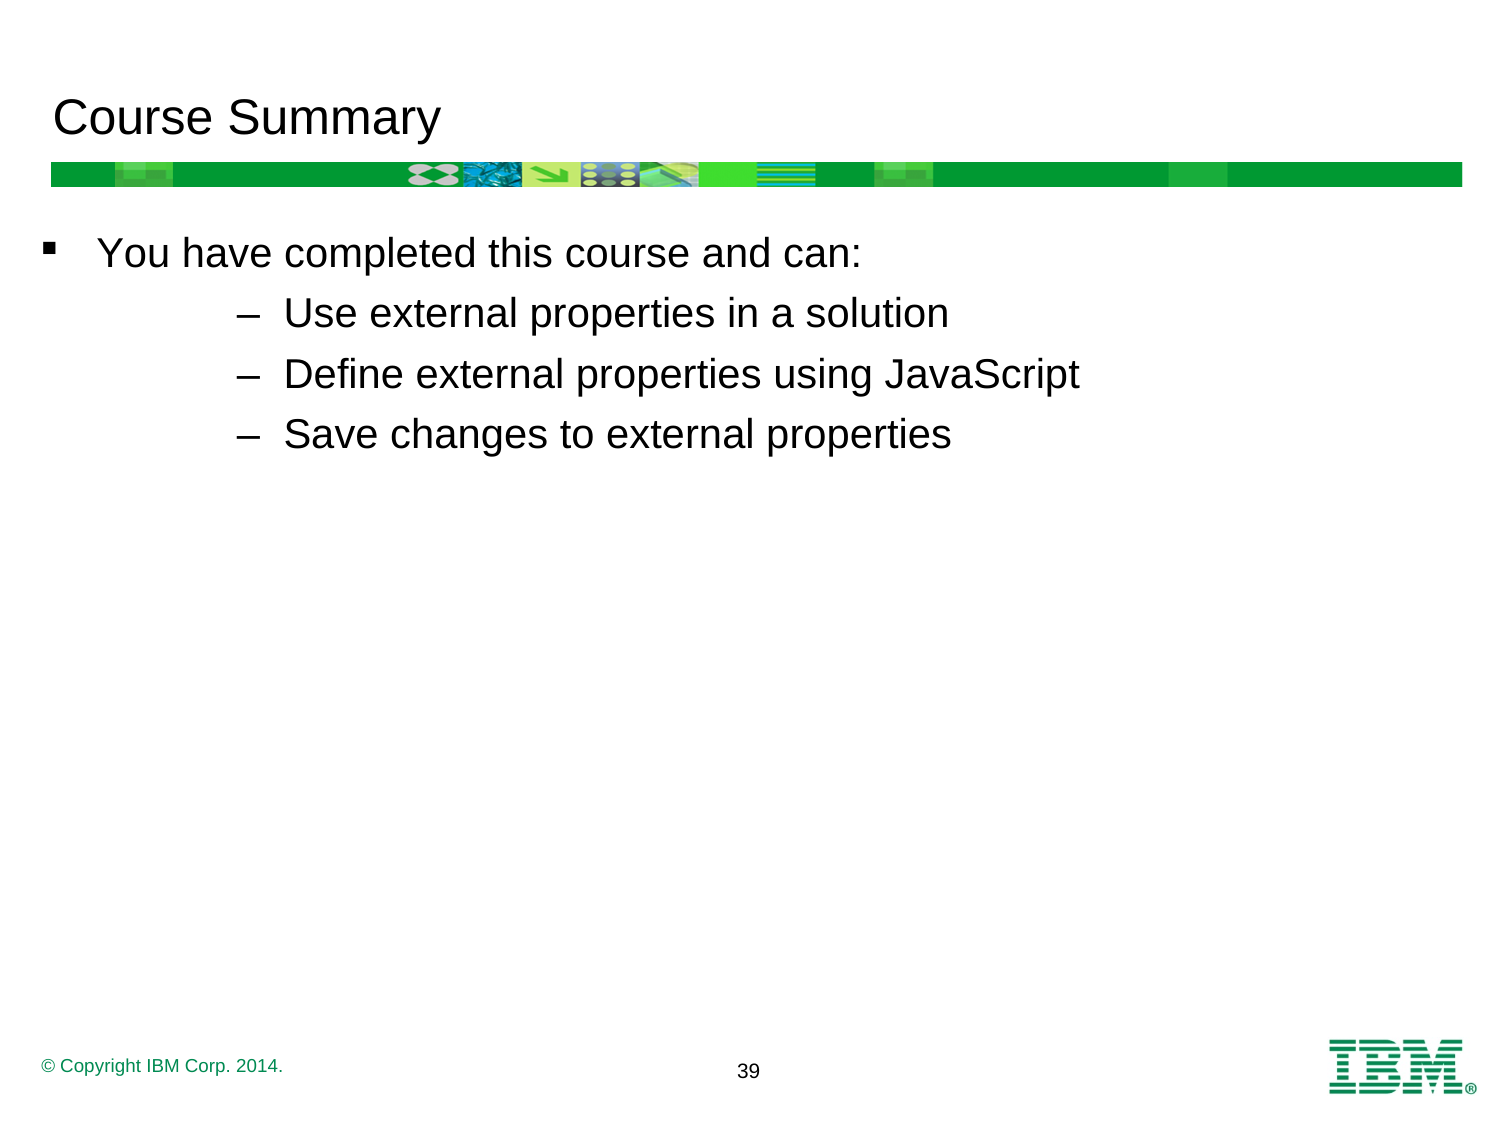

# Course Summary
You have completed this course and can:
Use external properties in a solution
Define external properties using JavaScript
Save changes to external properties
39